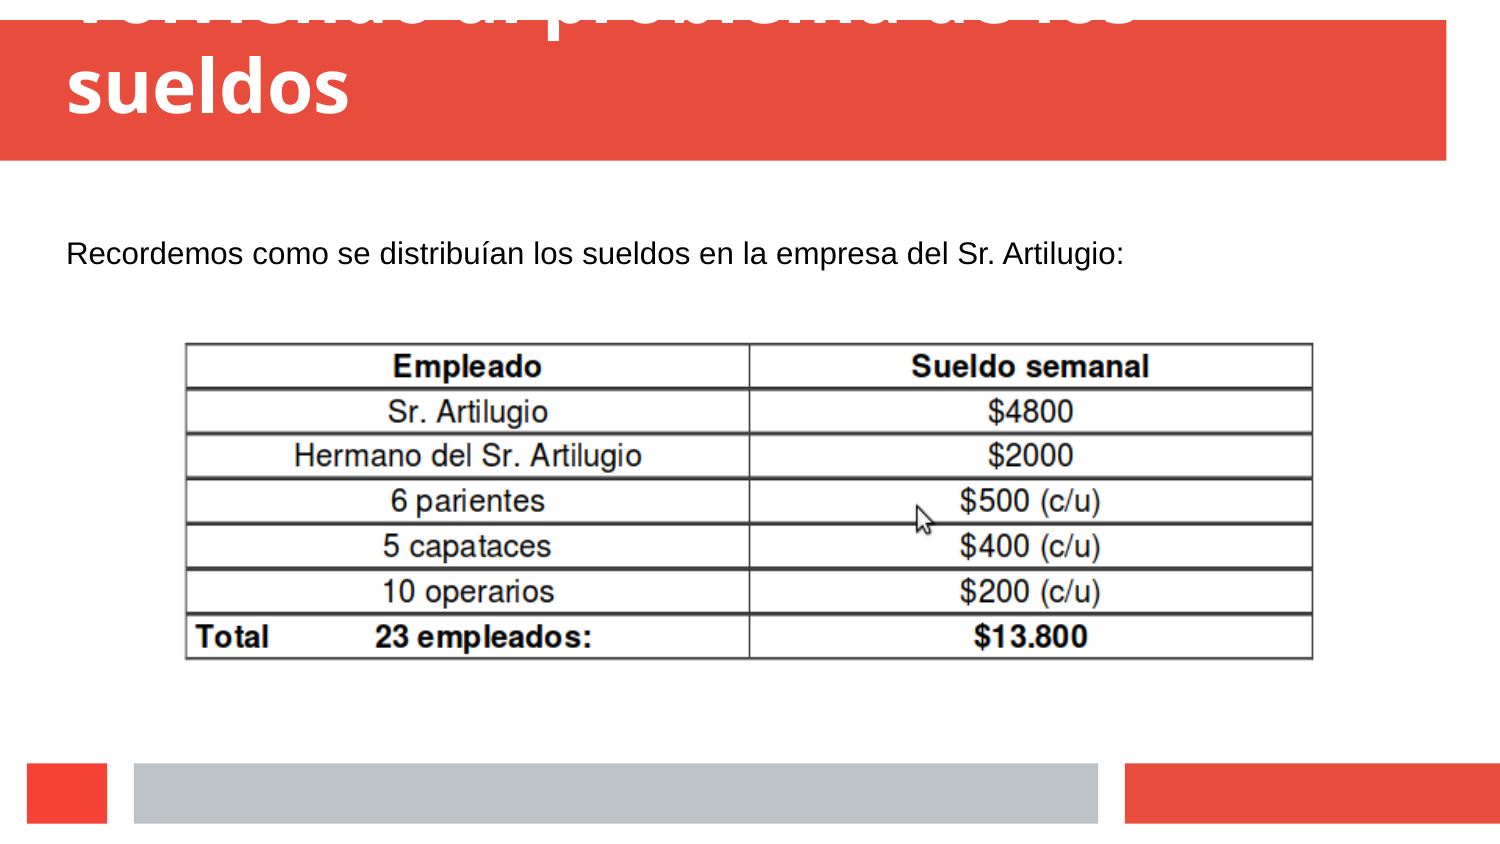

# Volviendo al problema de los sueldos
Recordemos como se distribuían los sueldos en la empresa del Sr. Artilugio: